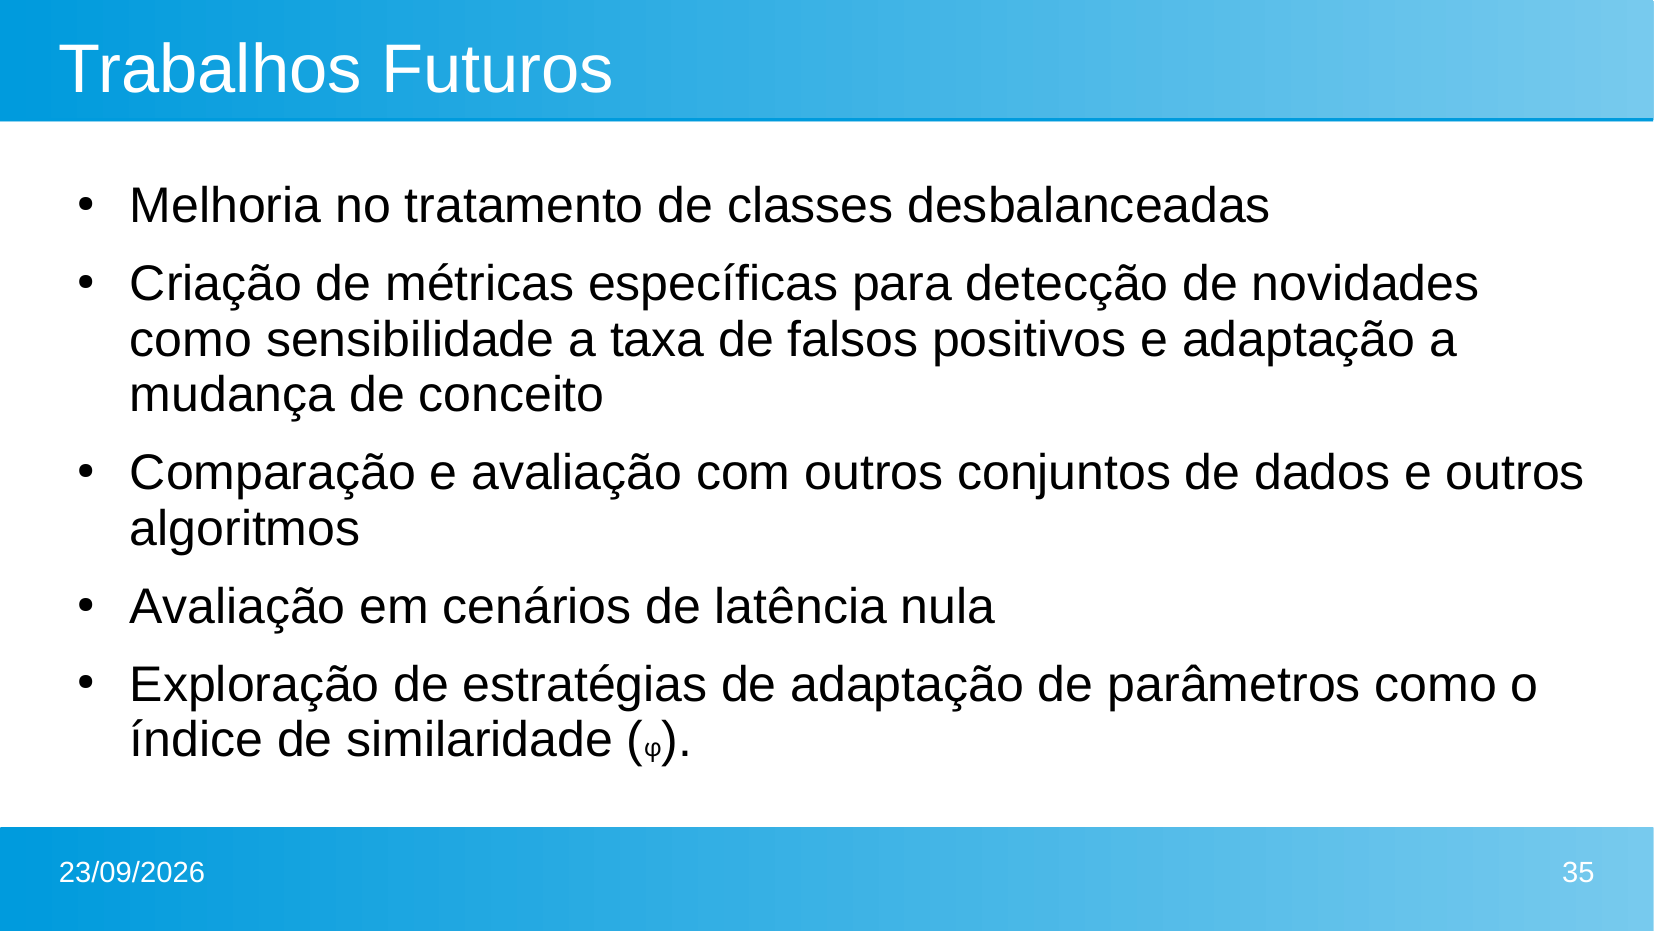

# Trabalhos Futuros
Melhoria no tratamento de classes desbalanceadas
Criação de métricas específicas para detecção de novidades como sensibilidade a taxa de falsos positivos e adaptação a mudança de conceito
Comparação e avaliação com outros conjuntos de dados e outros algoritmos
Avaliação em cenários de latência nula
Exploração de estratégias de adaptação de parâmetros como o índice de similaridade (φ).
35